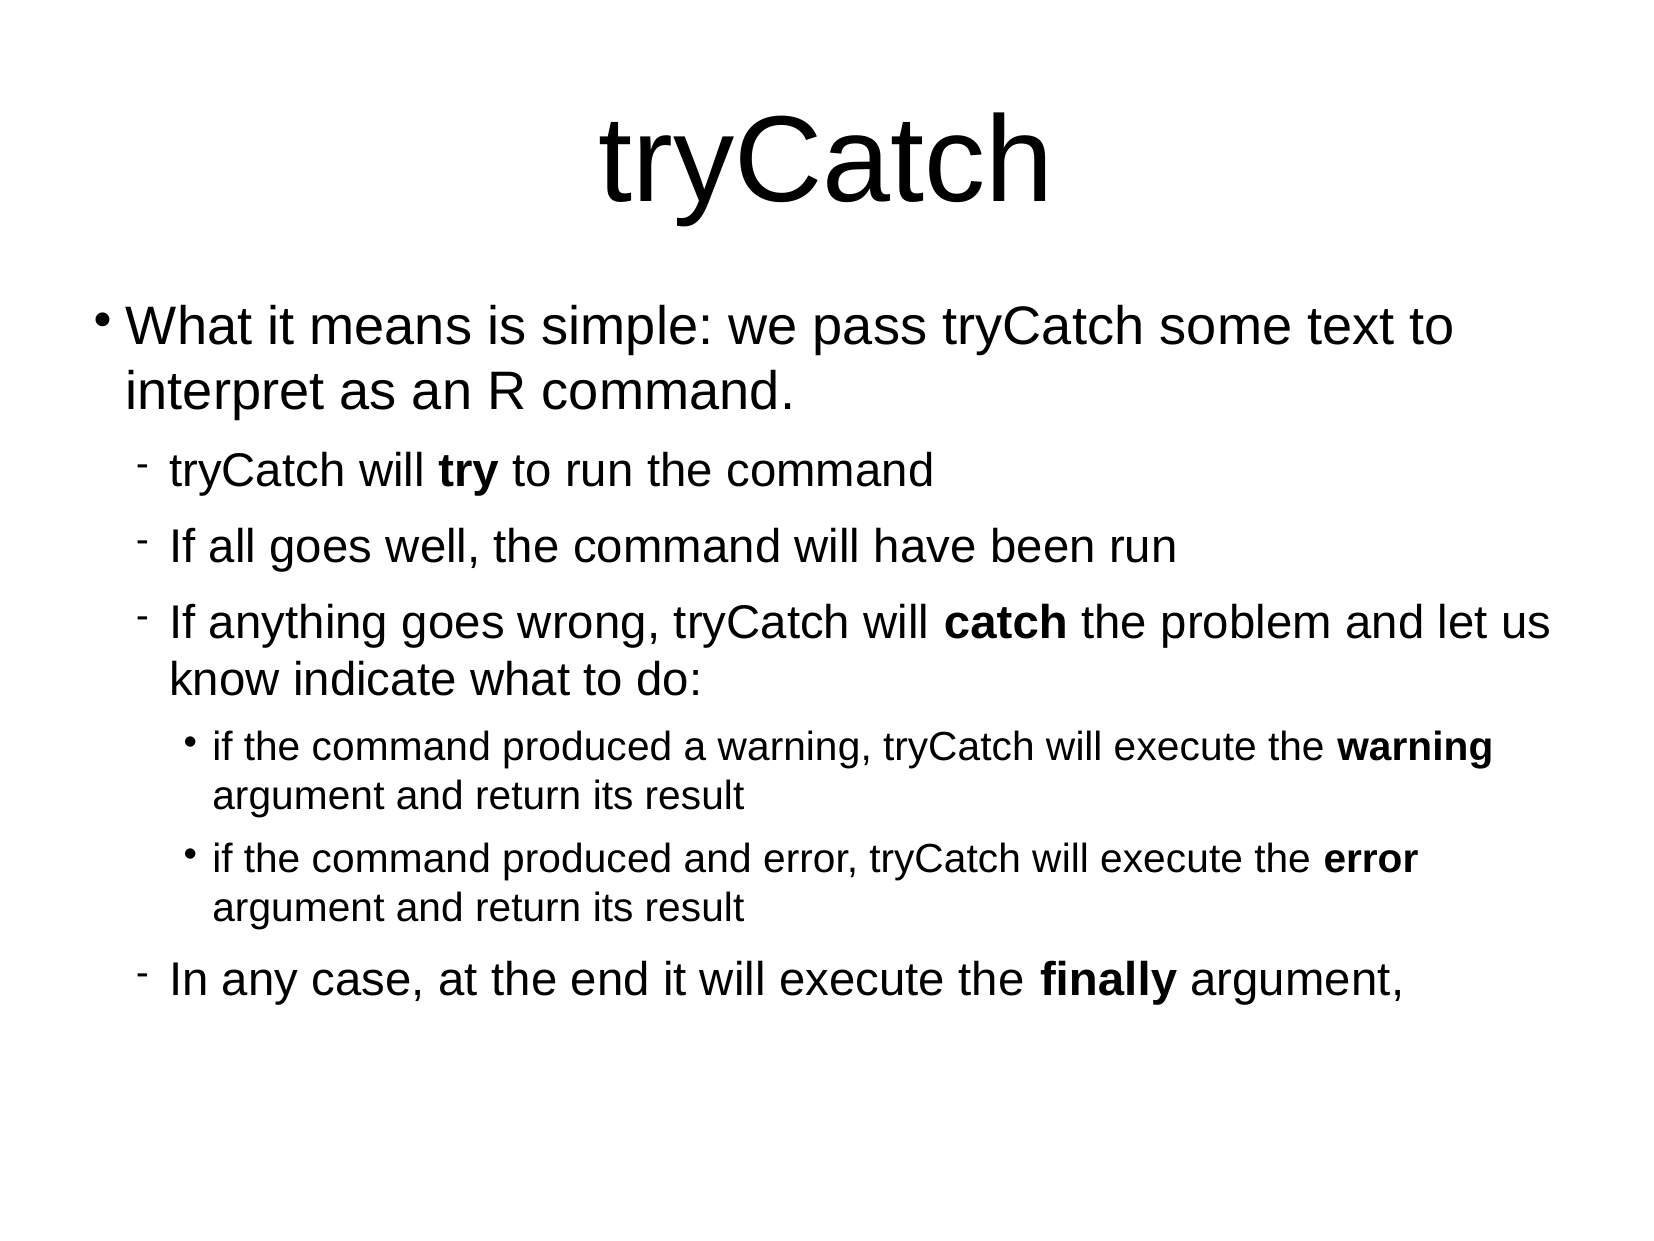

tryCatch
What it means is simple: we pass tryCatch some text to interpret as an R command.
tryCatch will try to run the command
If all goes well, the command will have been run
If anything goes wrong, tryCatch will catch the problem and let us know indicate what to do:
if the command produced a warning, tryCatch will execute the warning argument and return its result
if the command produced and error, tryCatch will execute the error argument and return its result
In any case, at the end it will execute the finally argument,